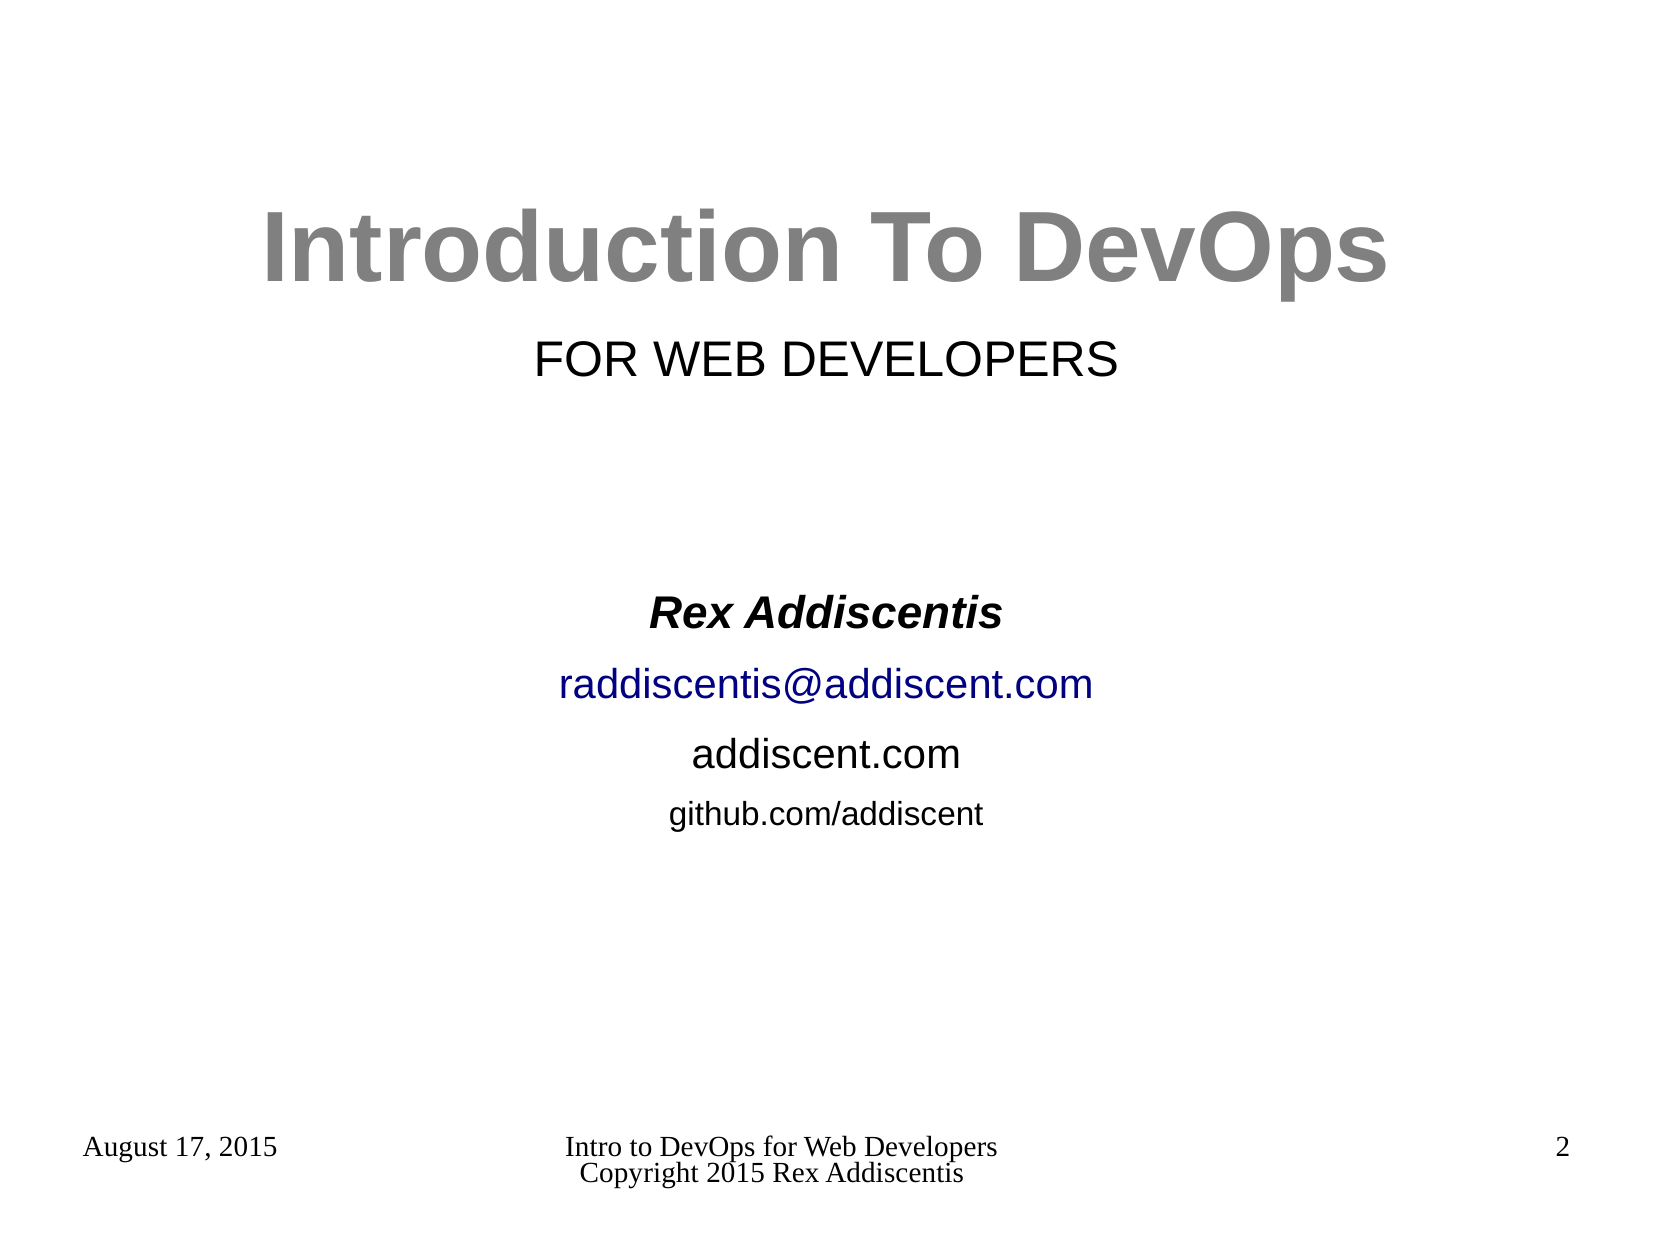

# Introduction To DevOps FOR WEB DEVELOPERS
Rex Addiscentis
raddiscentis@addiscent.com
addiscent.com
github.com/addiscent
August 17, 2015
Intro to DevOps for Web Developers Copyright 2015 Rex Addiscentis
2